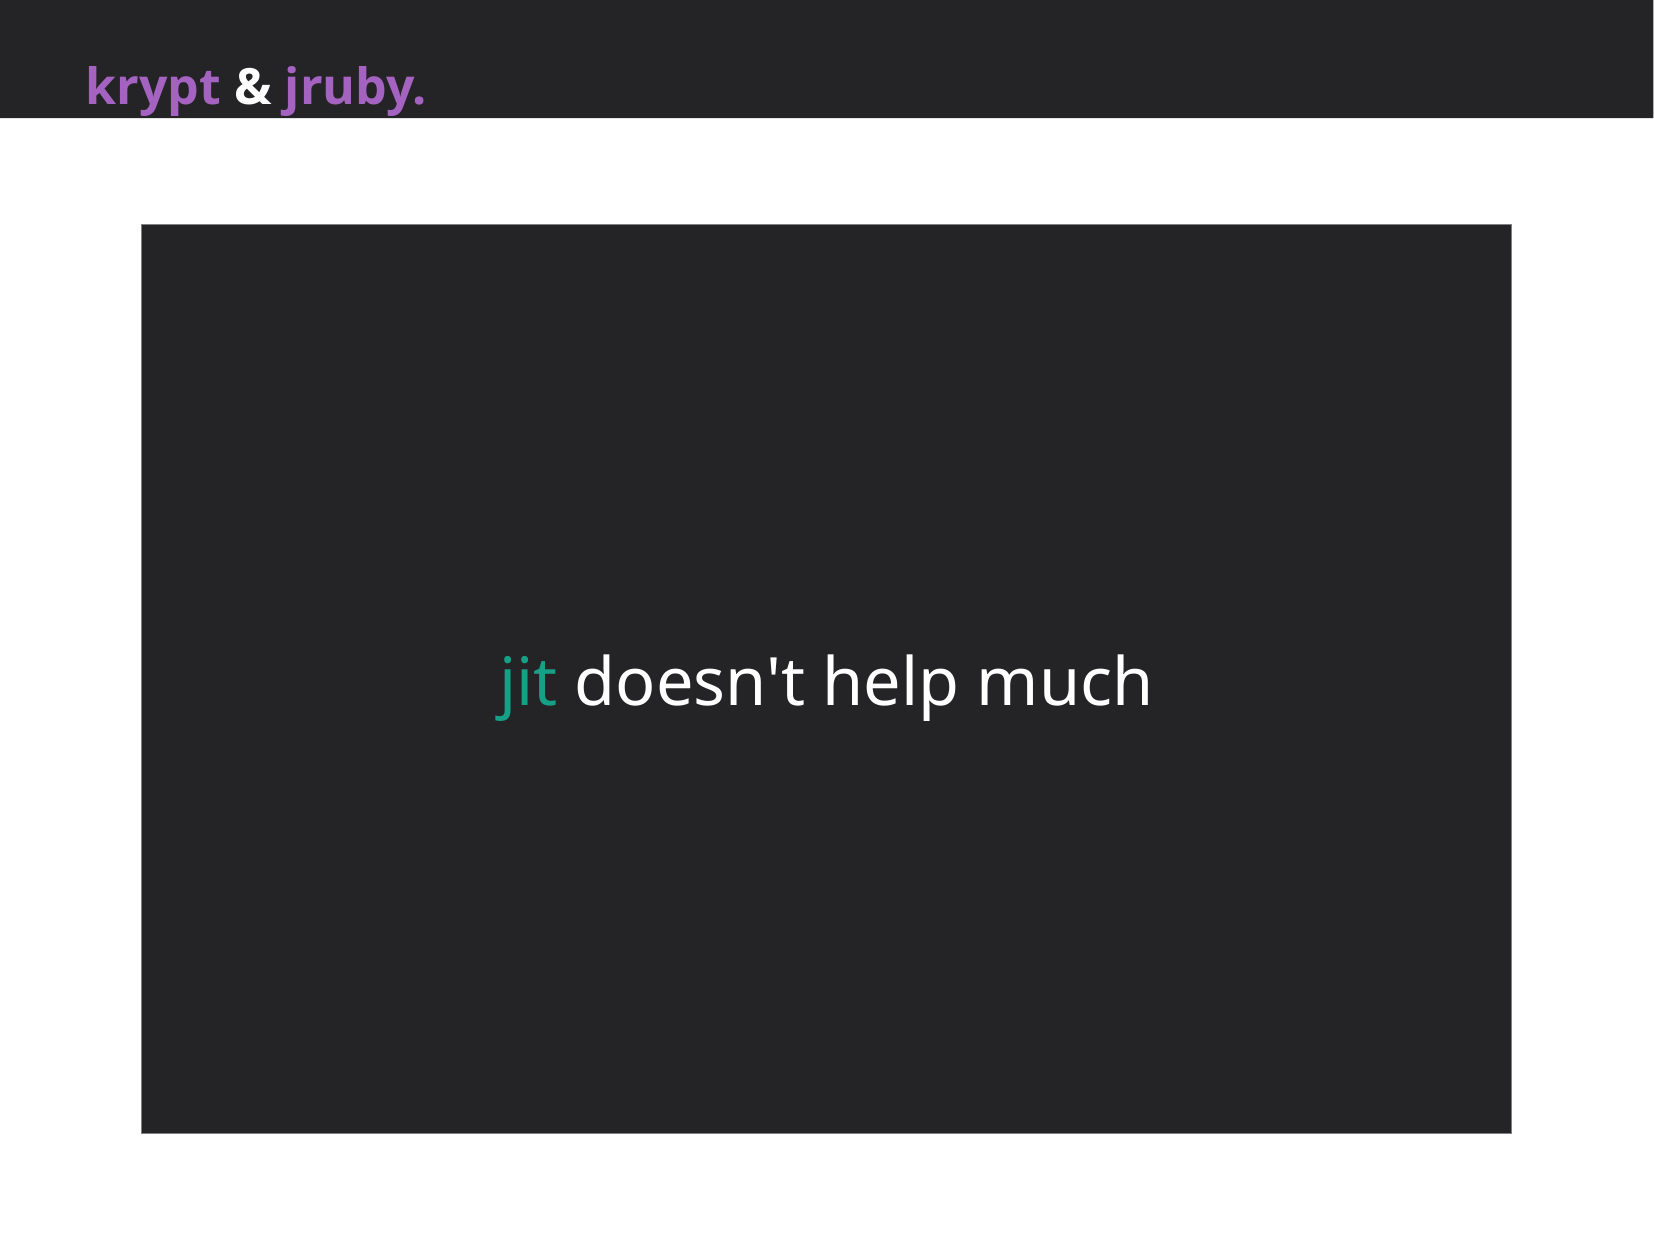

krypt & jruby.
jit doesn't help much